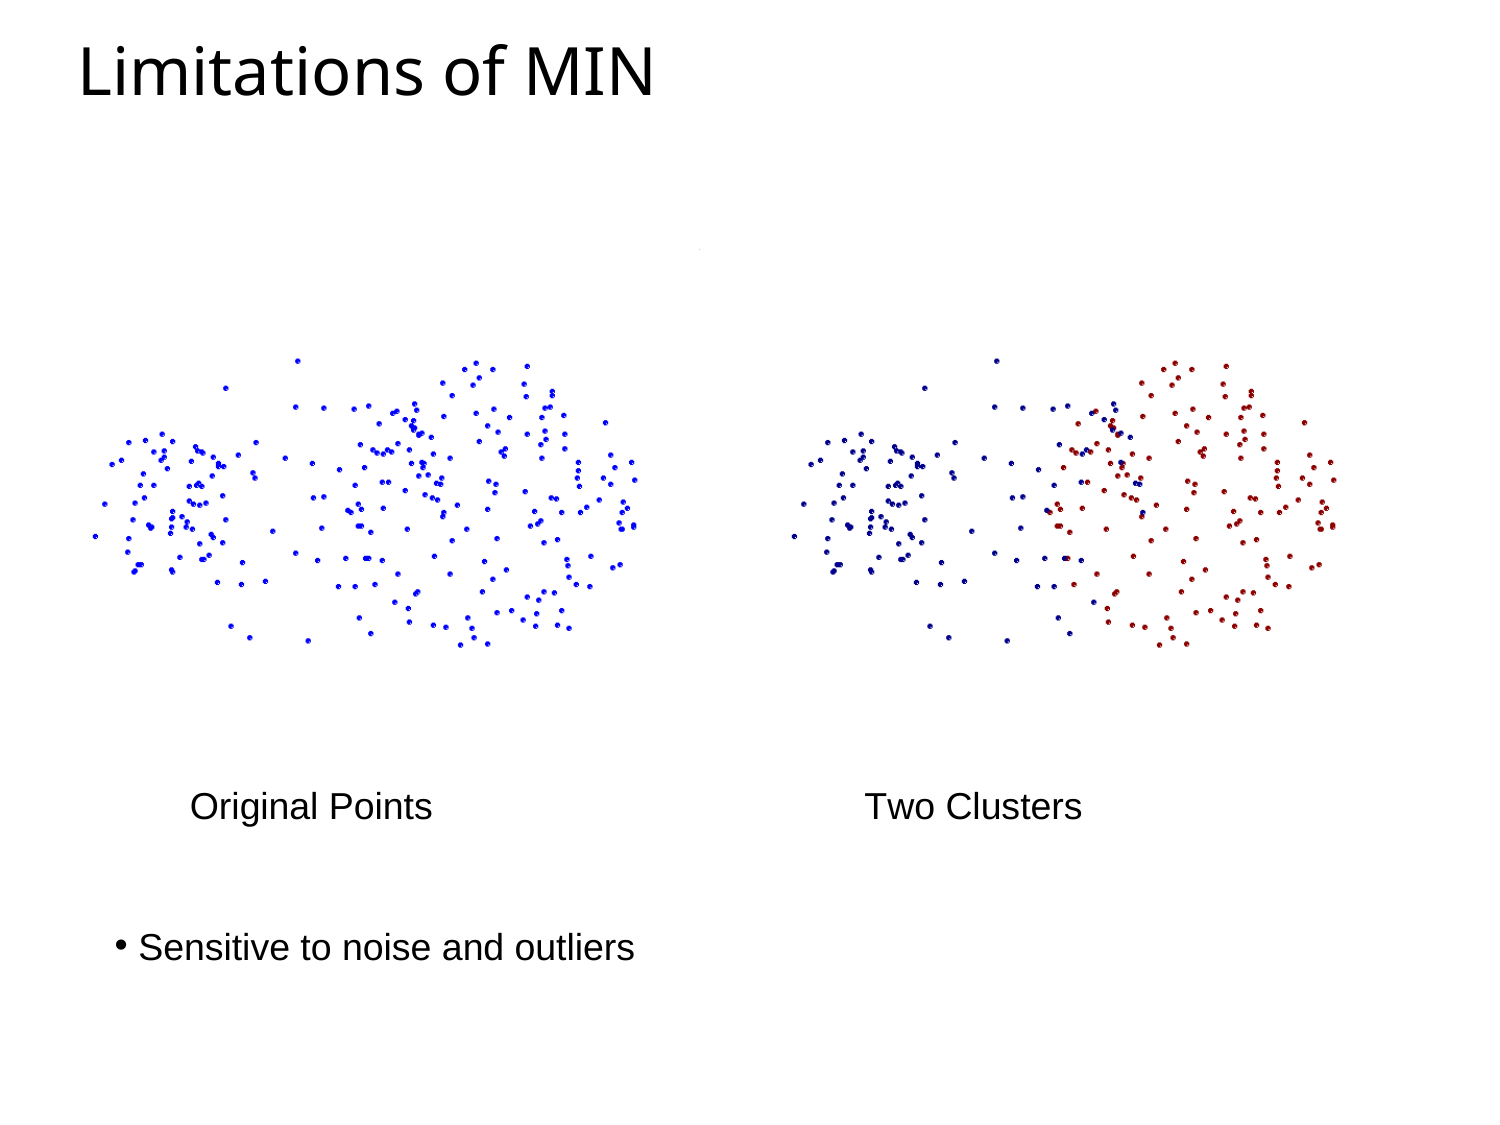

Limitations of MIN
Two Clusters
Original Points
 Sensitive to noise and outliers